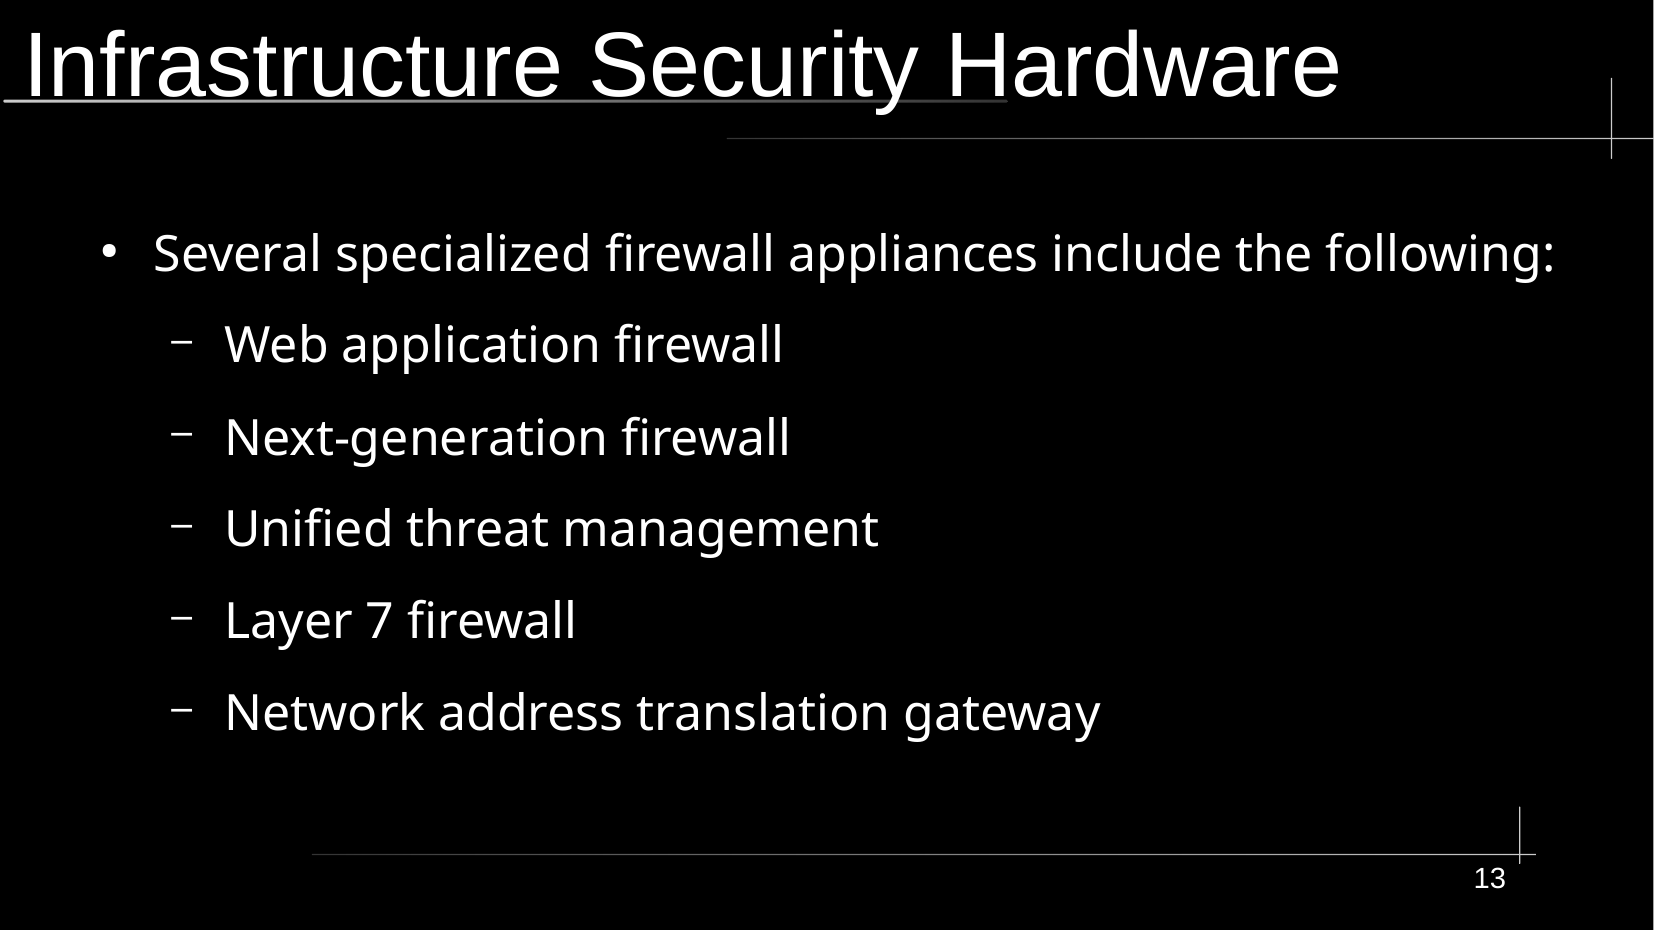

# Infrastructure Security Hardware
Several specialized firewall appliances include the following:
Web application firewall
Next-generation firewall
Unified threat management
Layer 7 firewall
Network address translation gateway
13